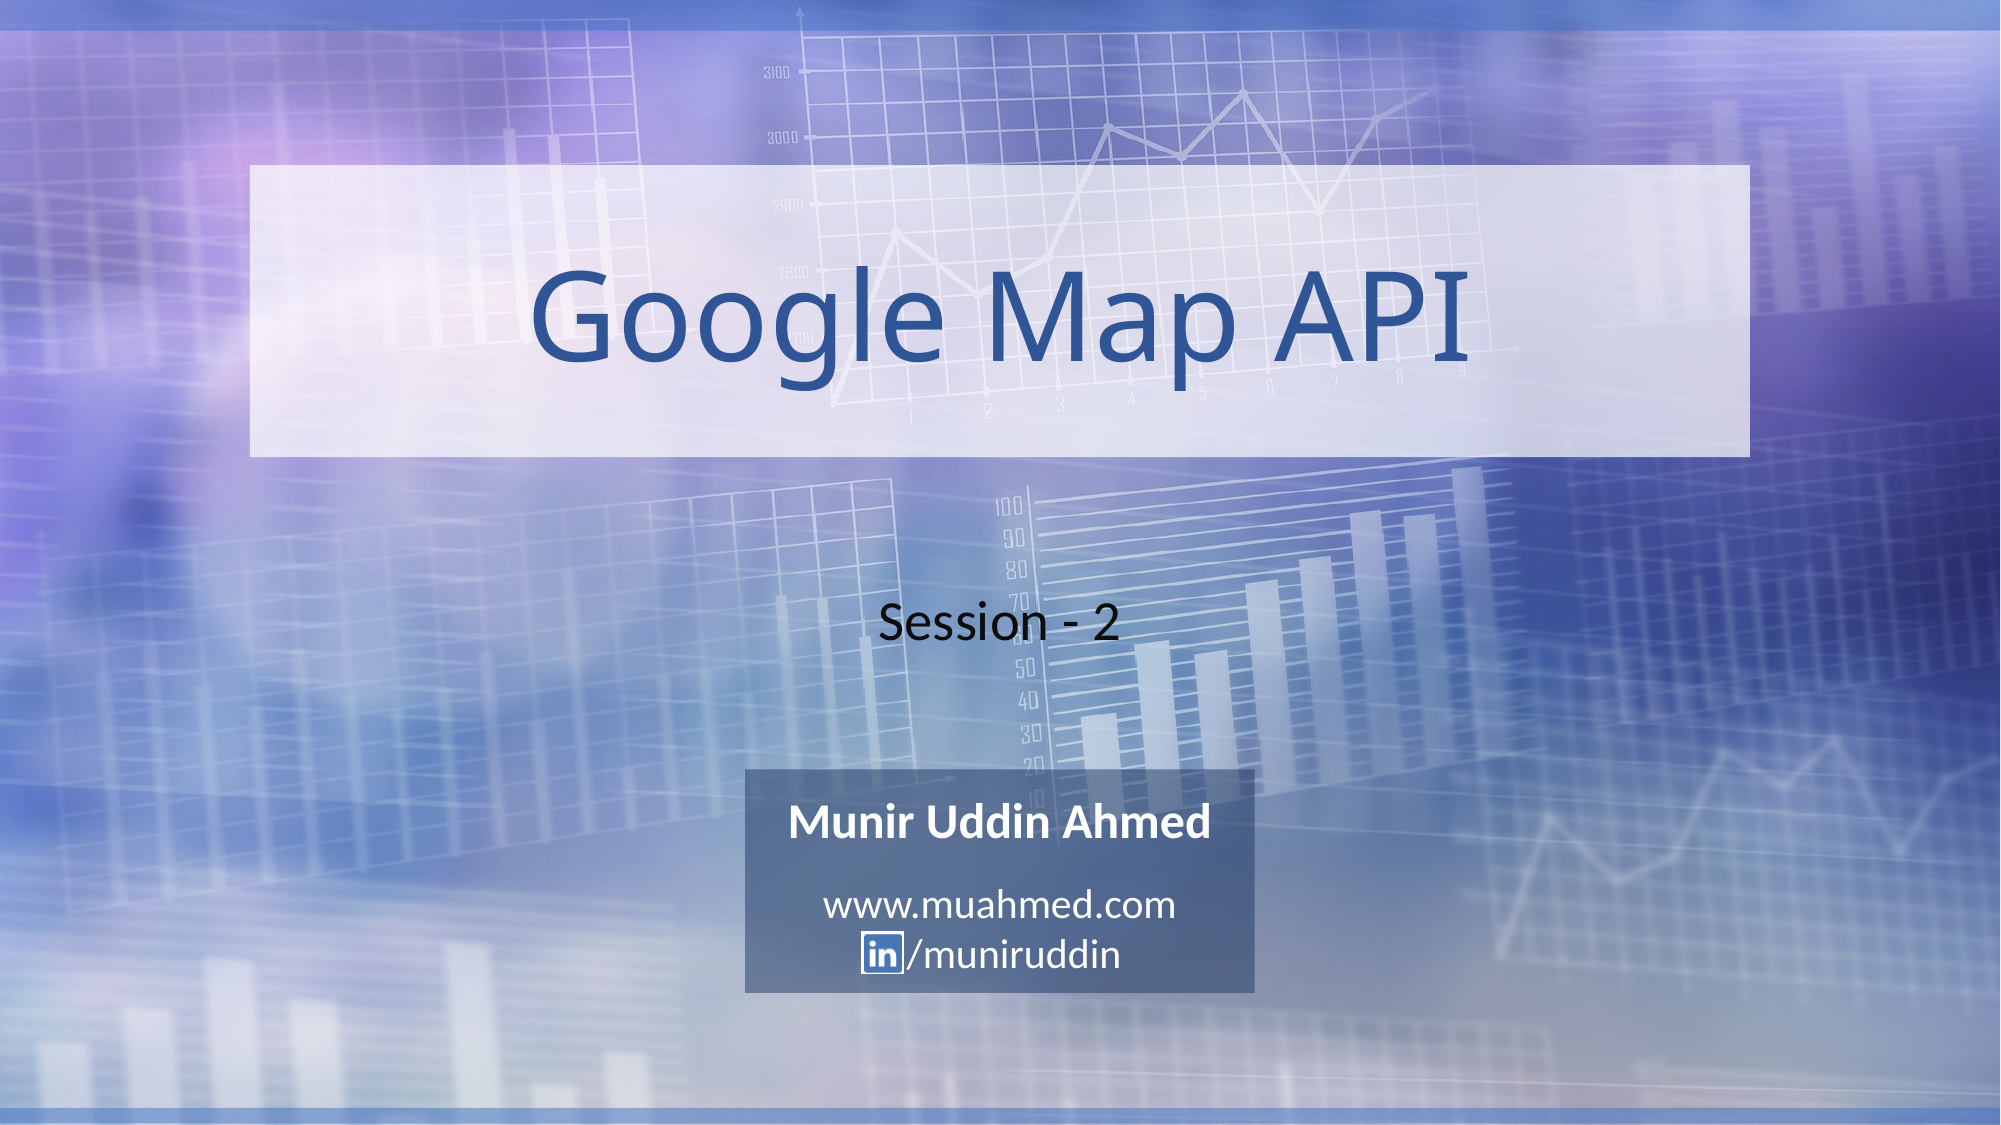

# Google Map API
Session - 2